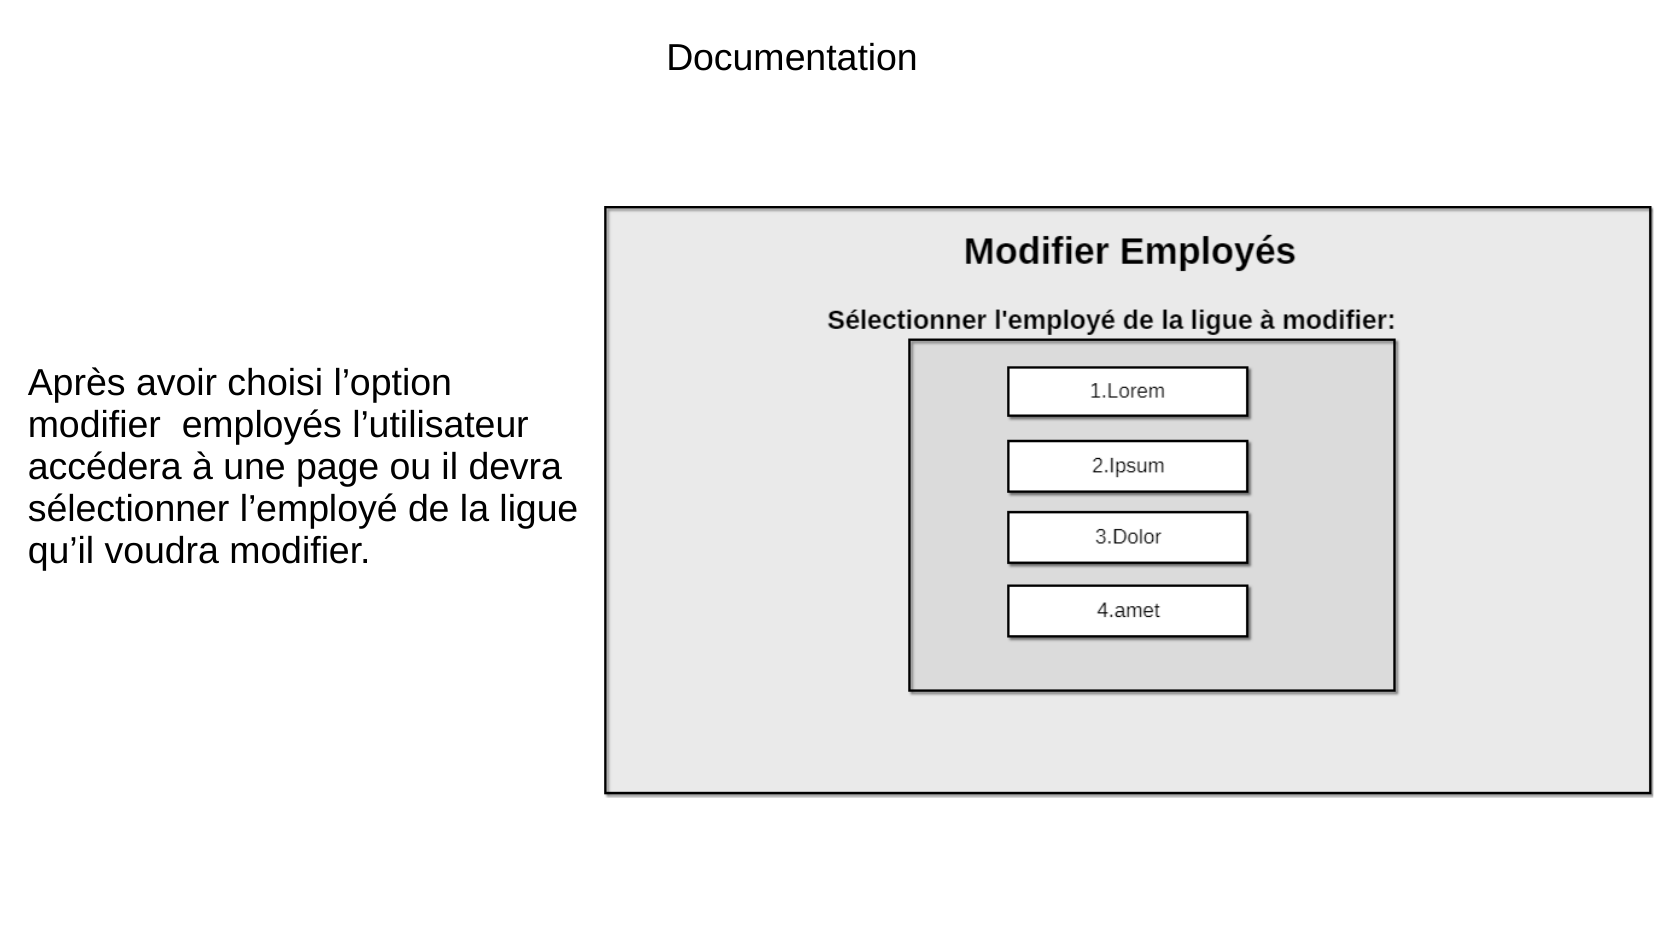

Documentation
Après avoir choisi l’option modifier employés l’utilisateur accédera à une page ou il devra sélectionner l’employé de la ligue qu’il voudra modifier.